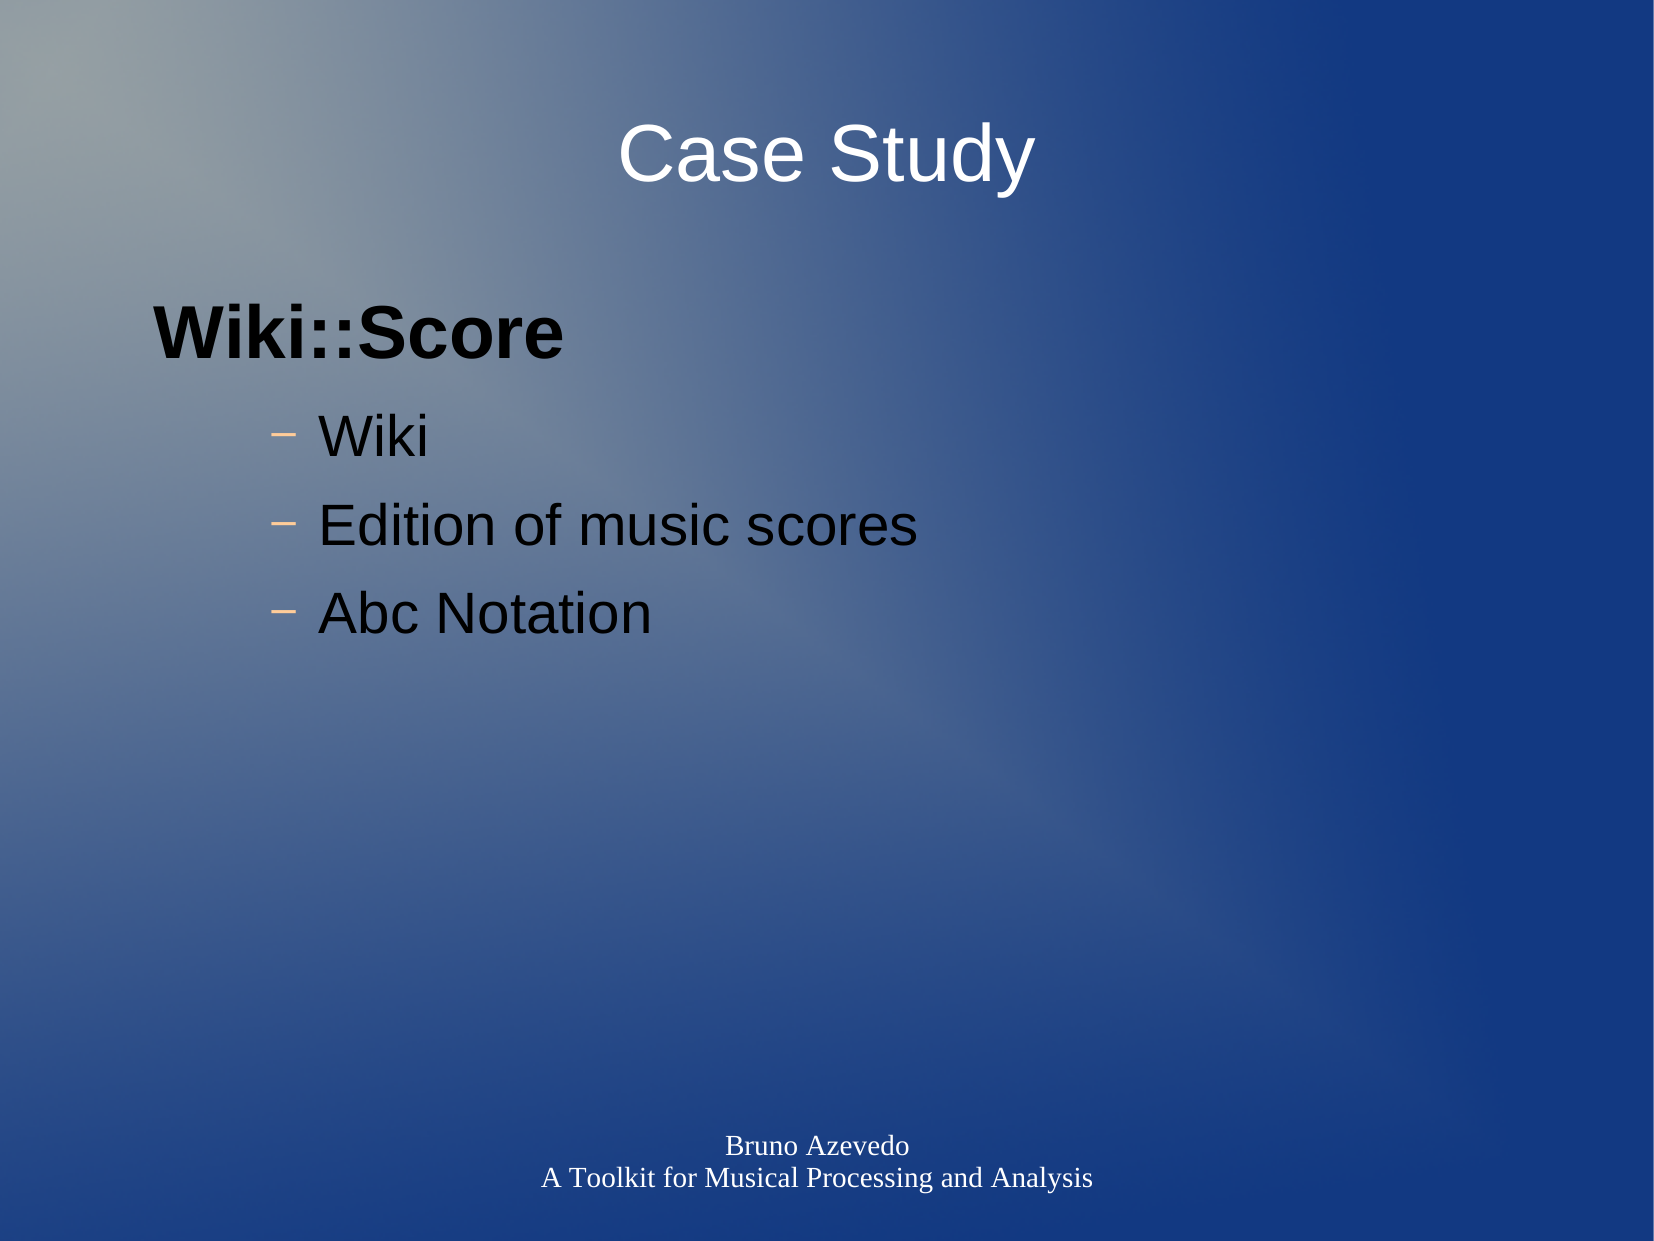

# Case Study
Wiki::Score
Wiki
Edition of music scores
Abc Notation